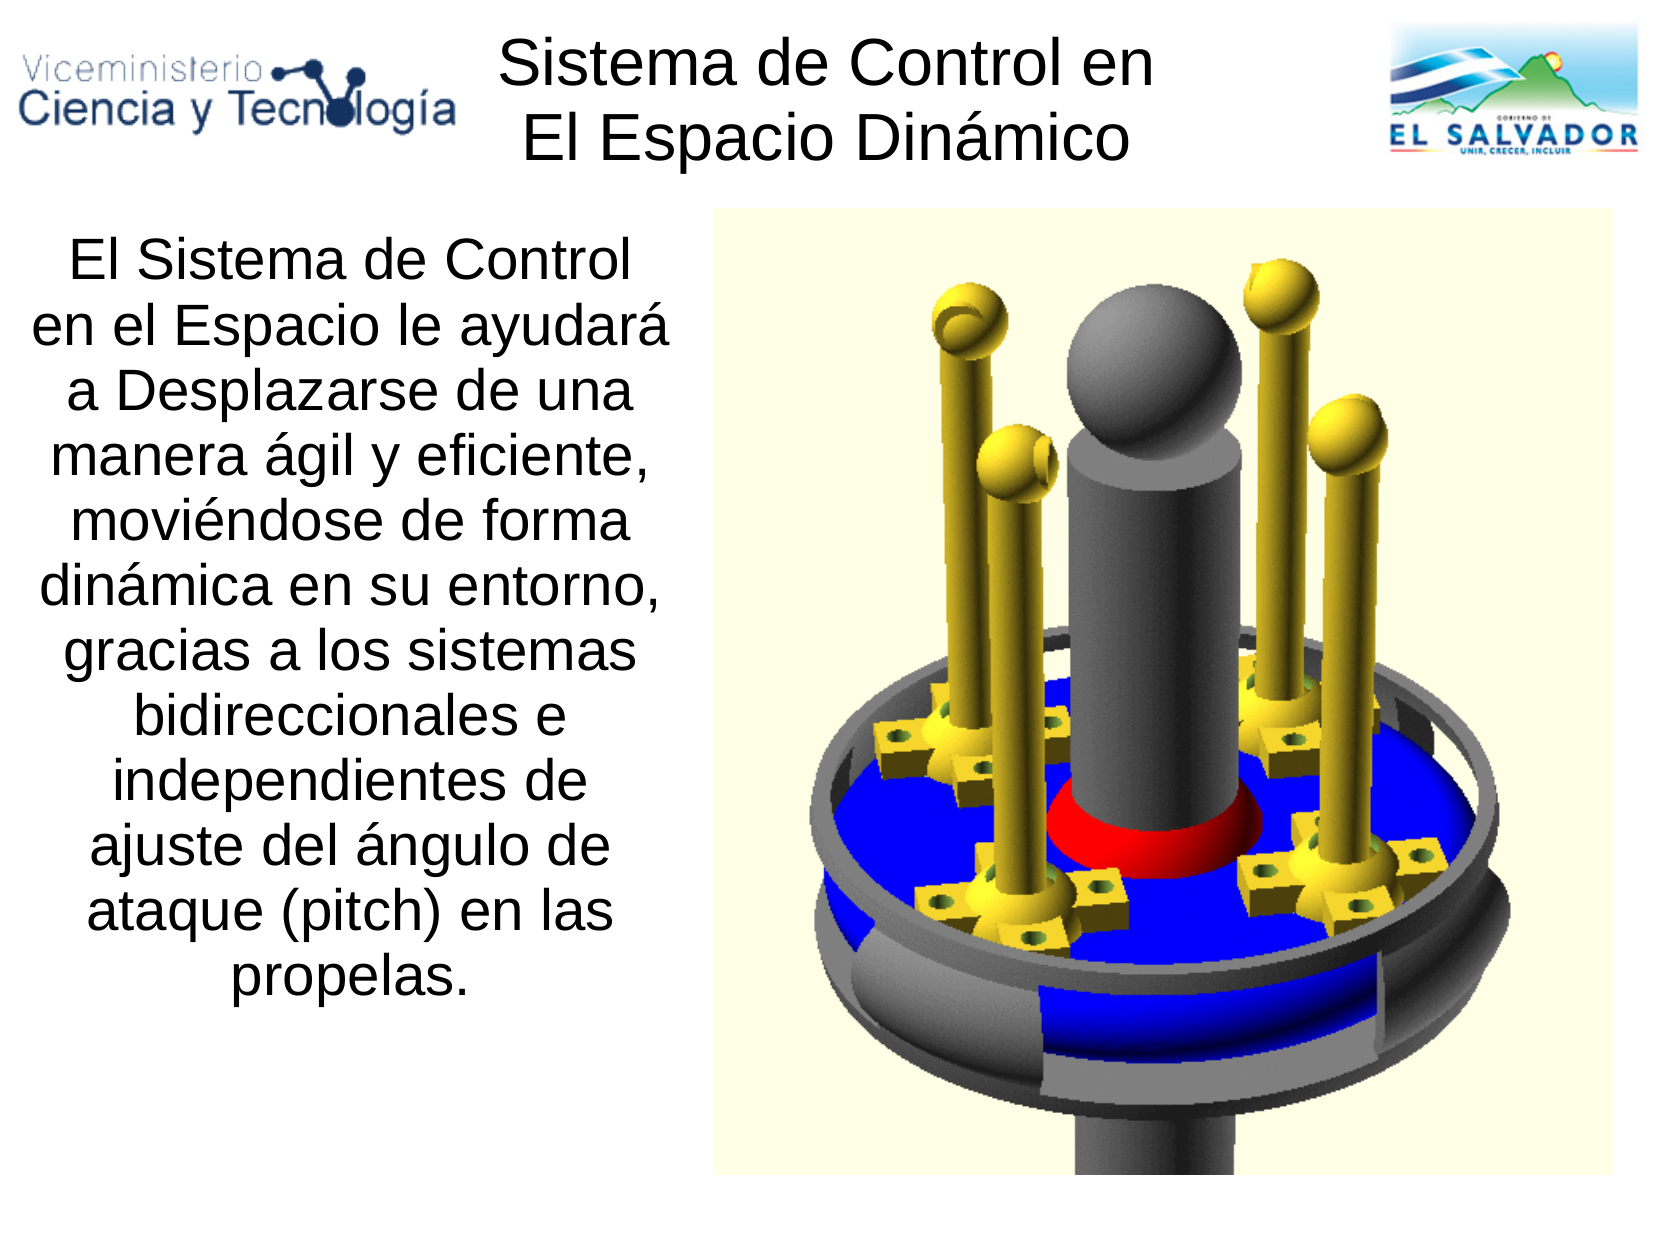

Sistema de Control en
El Espacio Dinámico
# El Sistema de Control en el Espacio le ayudará a Desplazarse de una manera ágil y eficiente, moviéndose de forma dinámica en su entorno, gracias a los sistemas bidireccionales e independientes de ajuste del ángulo de ataque (pitch) en las propelas.